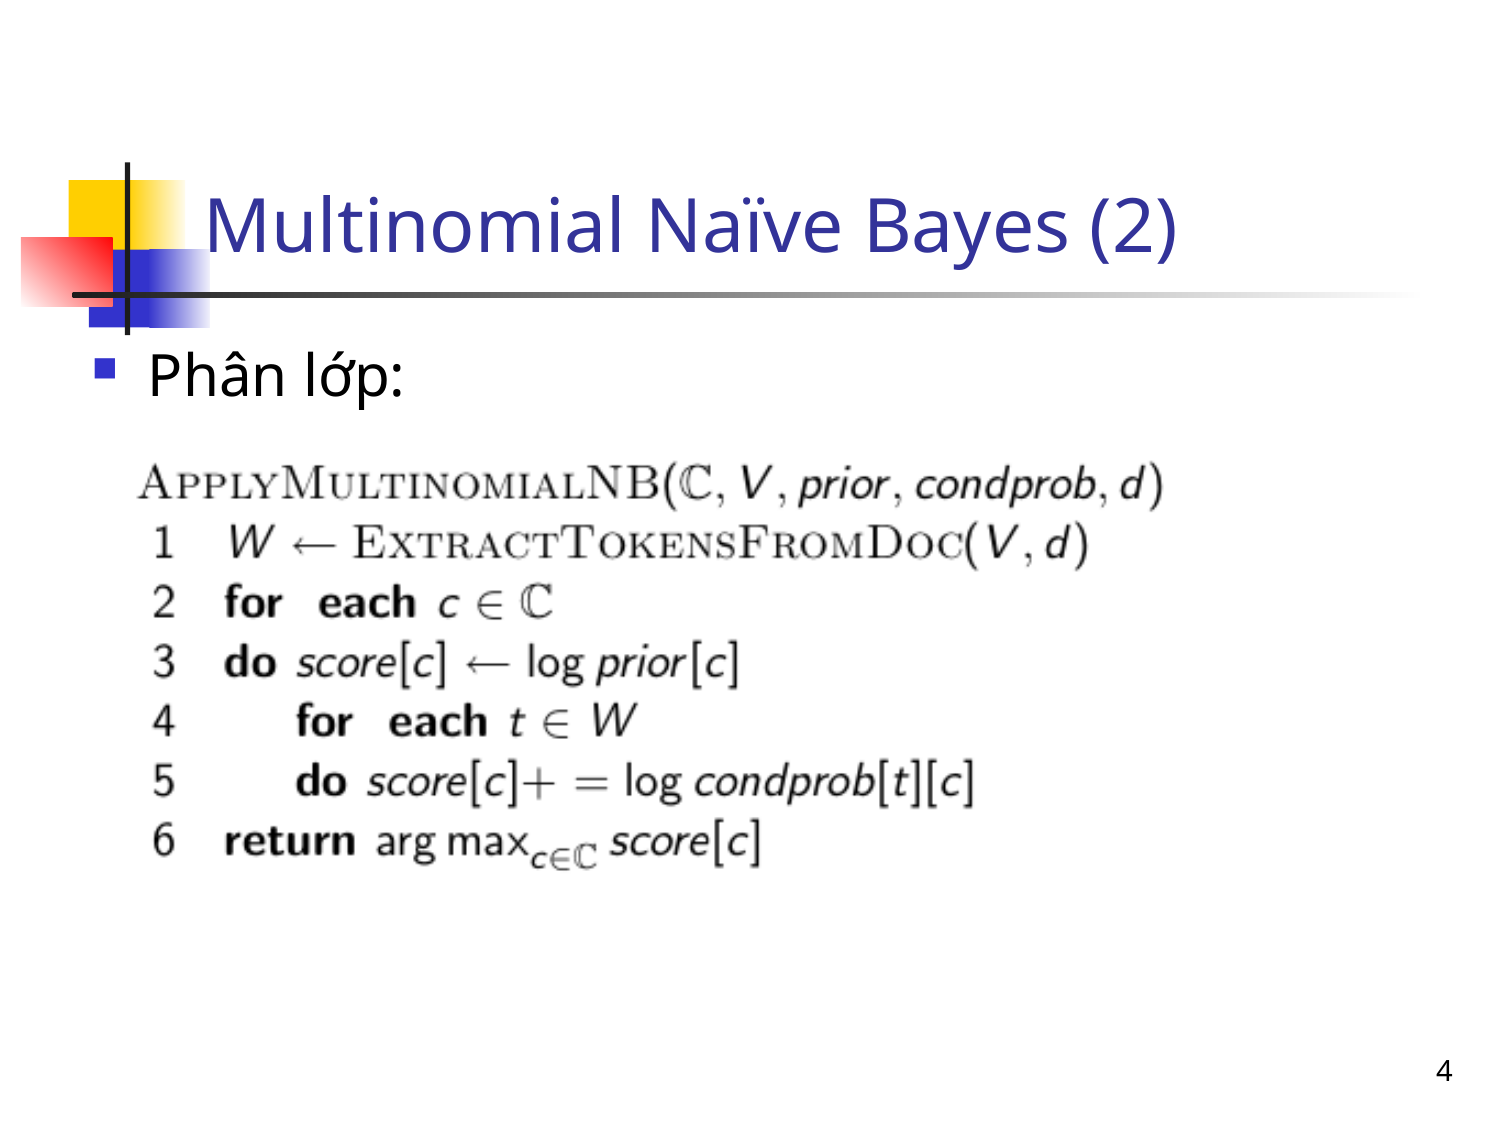

# Multinomial Naïve Bayes (2)
Phân lớp: